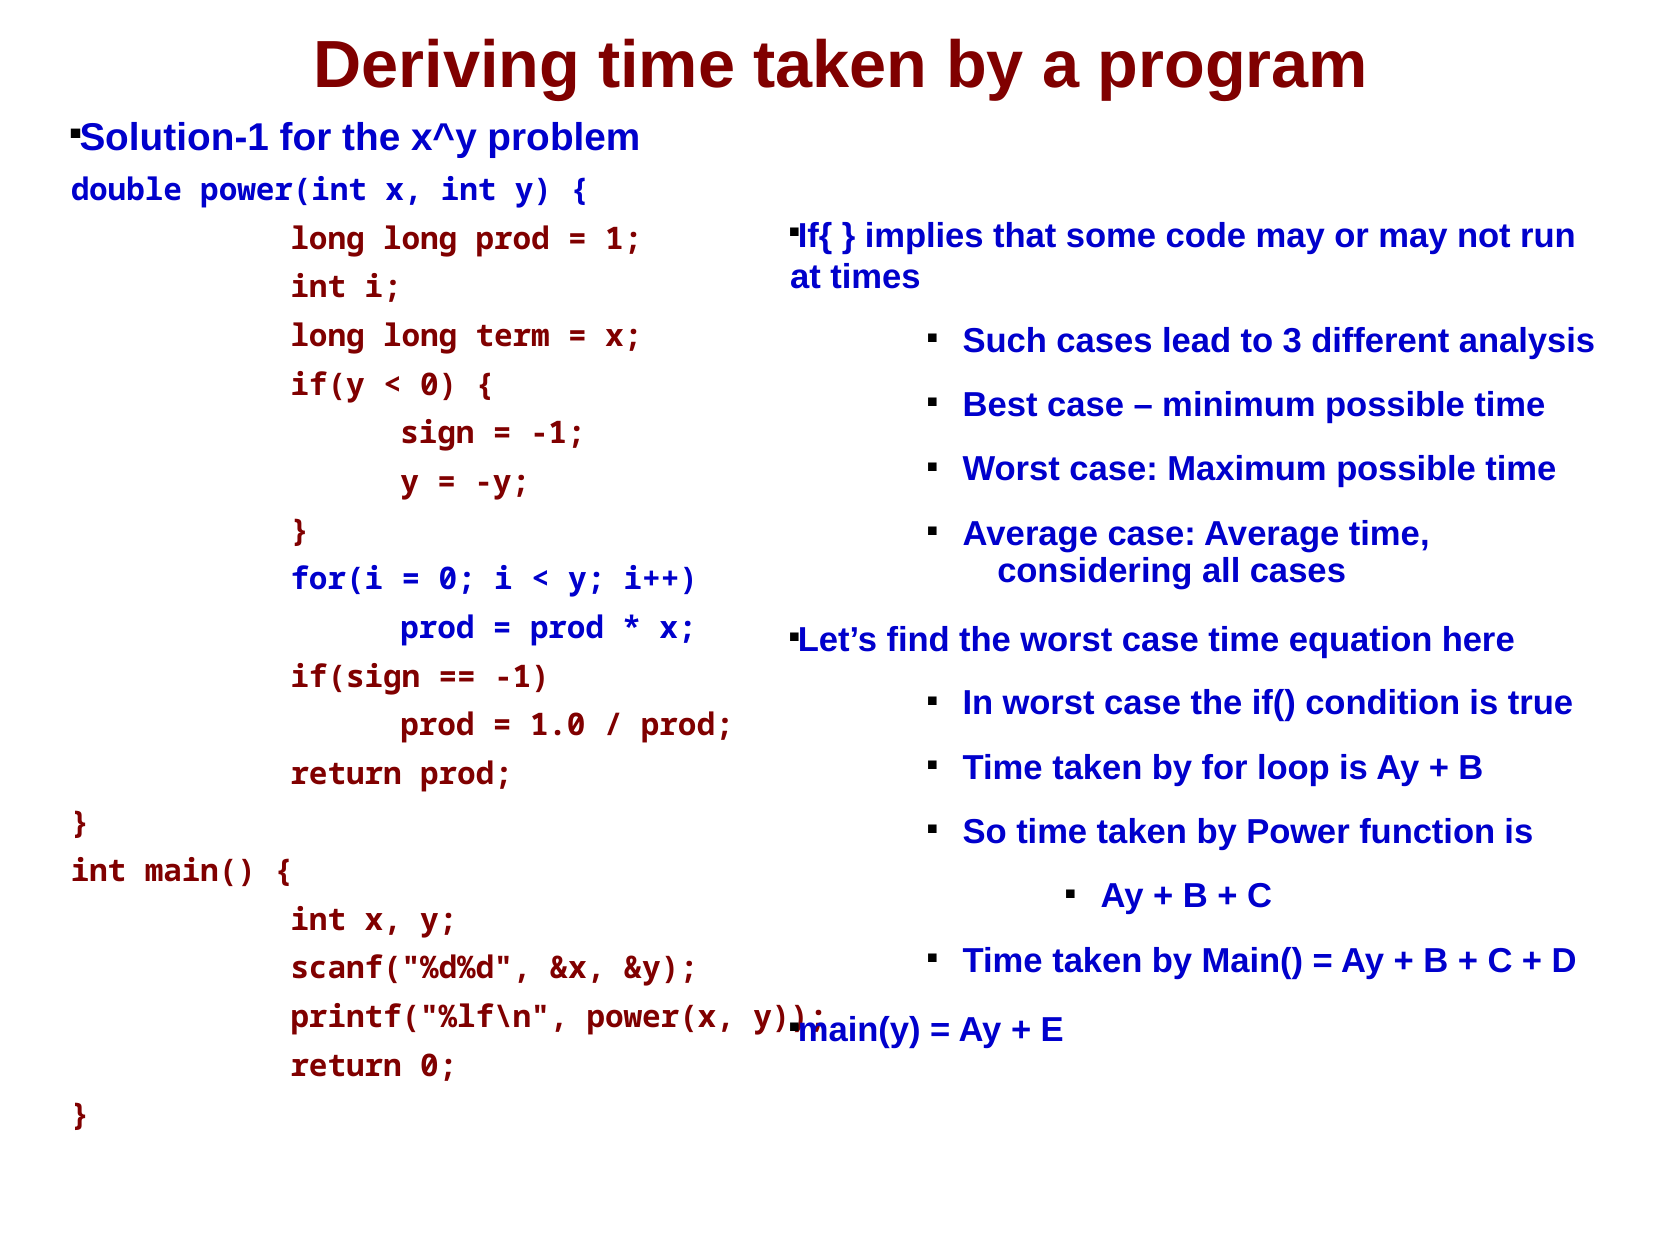

# Deriving time taken by a program
Solution-1 for the x^y problem
double power(int x, int y) {
long long prod = 1;
int i;
long long term = x;
if(y < 0) {
sign = -1;
y = -y;
}
for(i = 0; i < y; i++)
prod = prod * x;
if(sign == -1)
prod = 1.0 / prod;
return prod;
}
int main() {
int x, y;
scanf("%d%d", &x, &y);
printf("%lf\n", power(x, y));
return 0;
}
If{ } implies that some code may or may not run at times
Such cases lead to 3 different analysis
Best case – minimum possible time
Worst case: Maximum possible time
Average case: Average time, considering all cases
Let’s find the worst case time equation here
In worst case the if() condition is true
Time taken by for loop is Ay + B
So time taken by Power function is
Ay + B + C
Time taken by Main() = Ay + B + C + D
main(y) = Ay + E